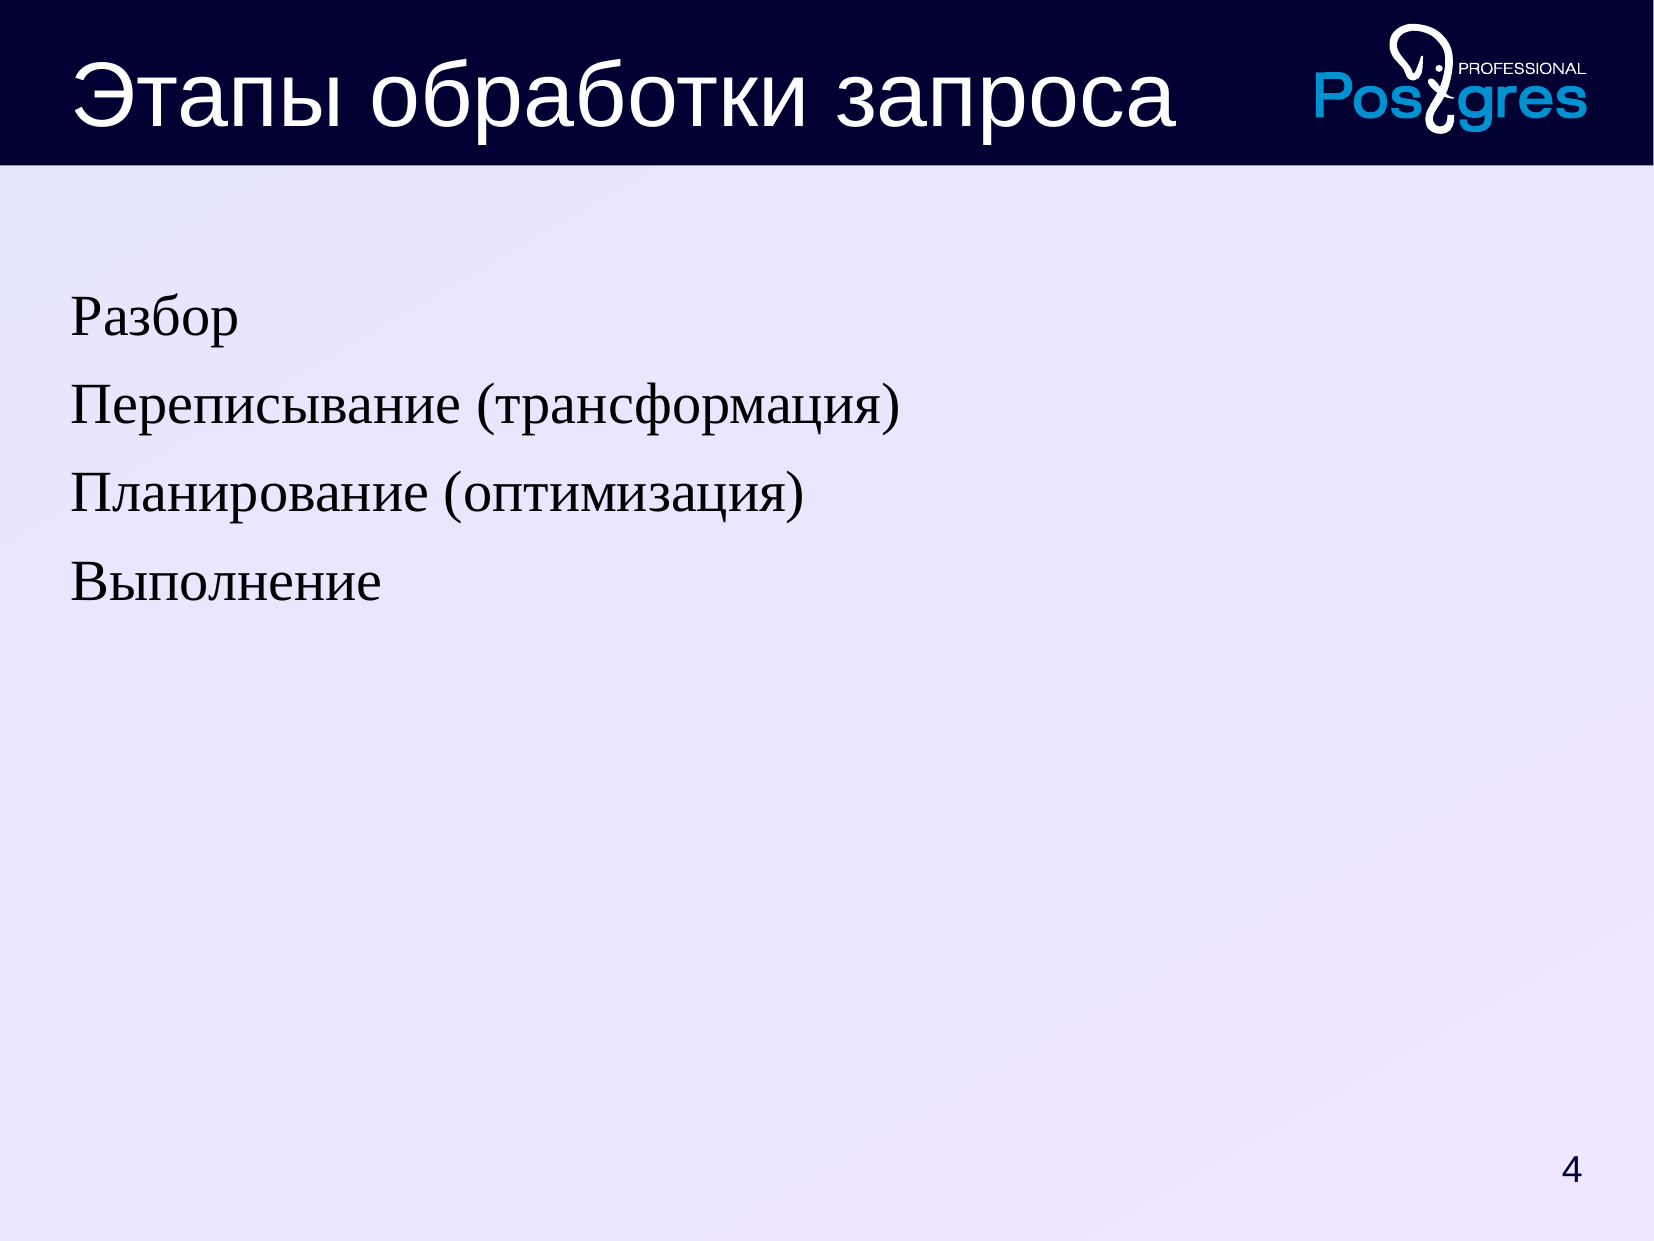

# Этапы обработки запроса
Разбор
Переписывание (трансформация)
Планирование (оптимизация)
Выполнение